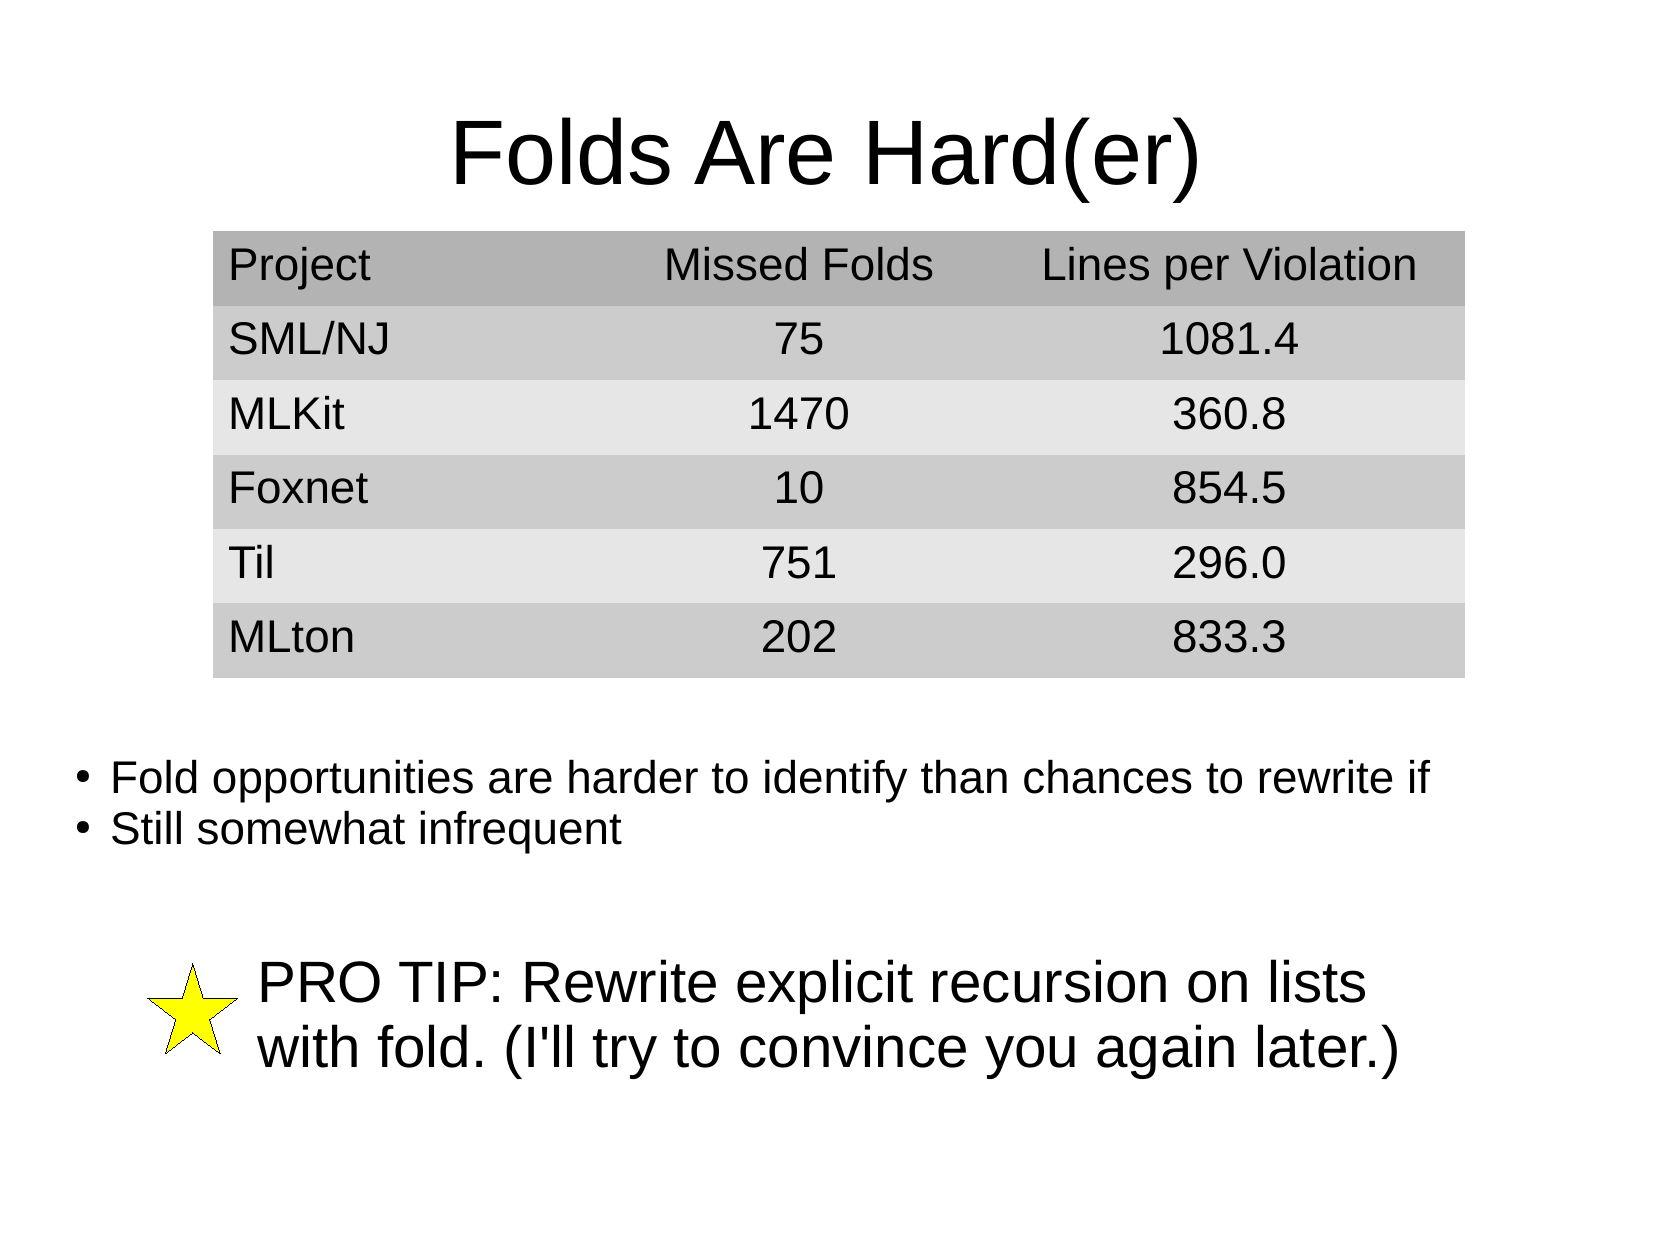

# Folds Are Hard(er)
| Project | Missed Folds | Lines per Violation |
| --- | --- | --- |
| SML/NJ | 75 | 1081.4 |
| MLKit | 1470 | 360.8 |
| Foxnet | 10 | 854.5 |
| Til | 751 | 296.0 |
| MLton | 202 | 833.3 |
Fold opportunities are harder to identify than chances to rewrite if
Still somewhat infrequent
PRO TIP: Rewrite explicit recursion on lists with fold. (I'll try to convince you again later.)